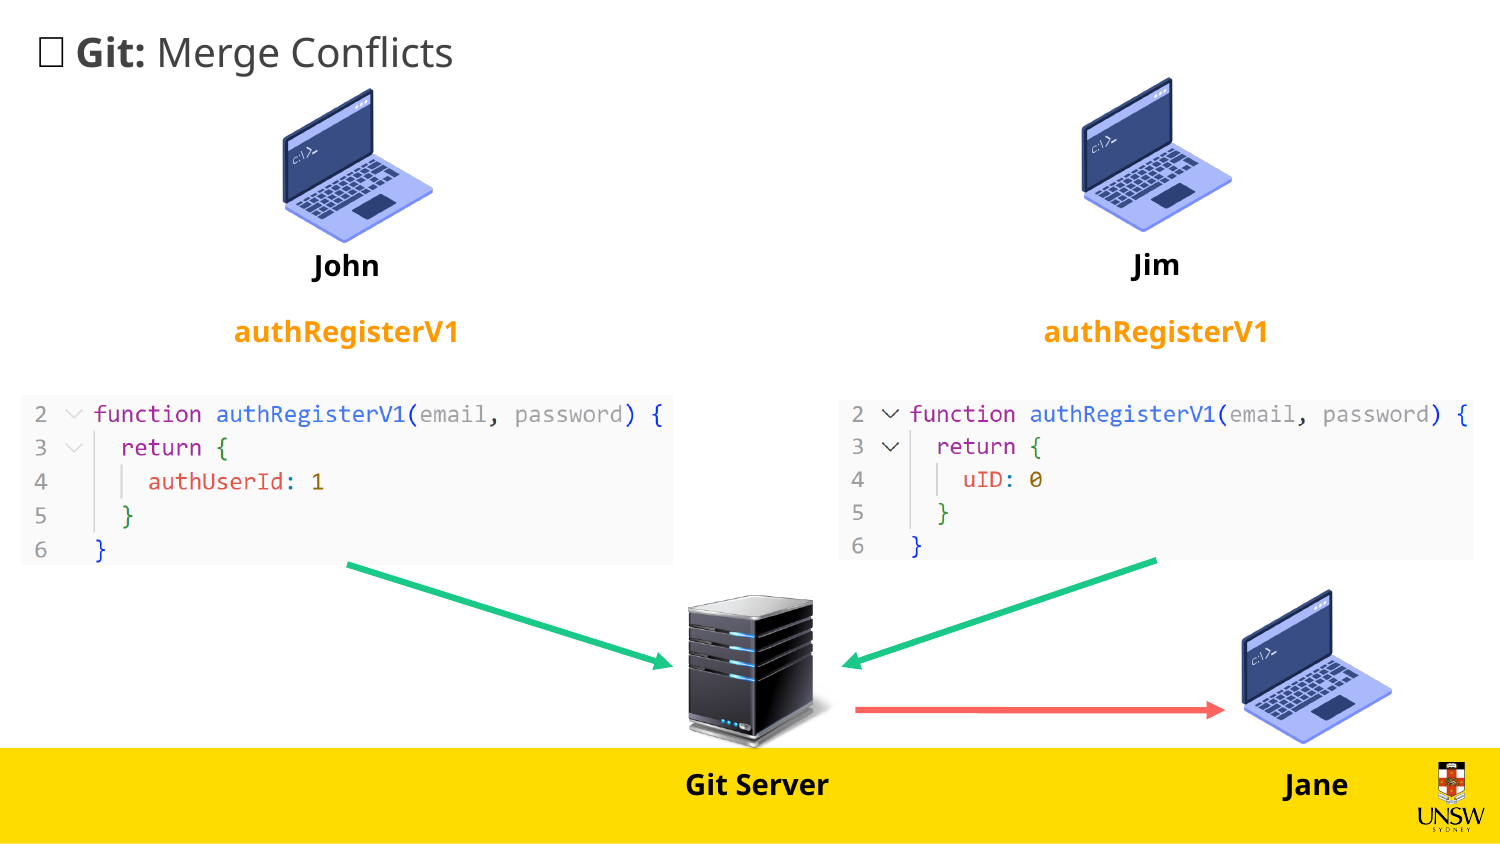

🌐 Git: Merge Conflicts
Jim
John
authRegisterV1
authRegisterV1
Git Server
Jane